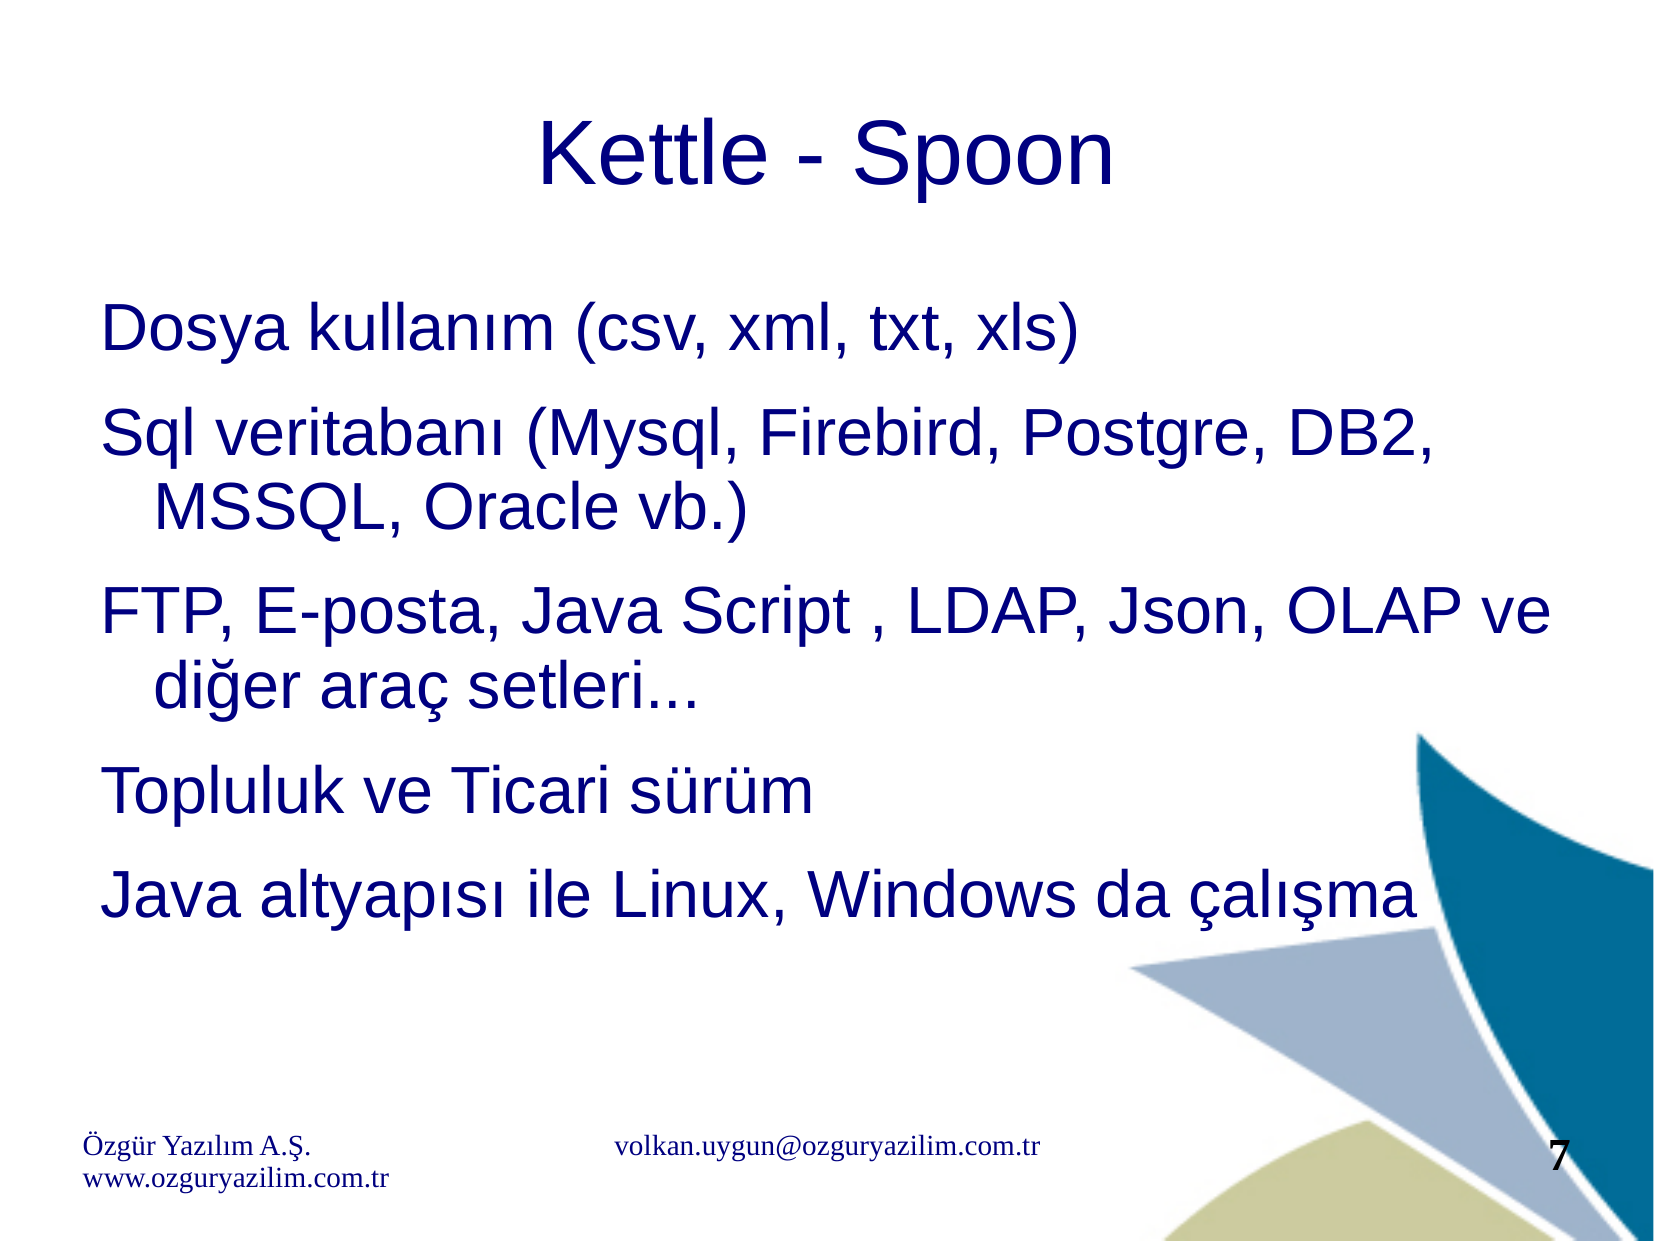

# Kettle - Spoon
Dosya kullanım (csv, xml, txt, xls)
Sql veritabanı (Mysql, Firebird, Postgre, DB2, MSSQL, Oracle vb.)
FTP, E-posta, Java Script , LDAP, Json, OLAP ve diğer araç setleri...
Topluluk ve Ticari sürüm
Java altyapısı ile Linux, Windows da çalışma
7